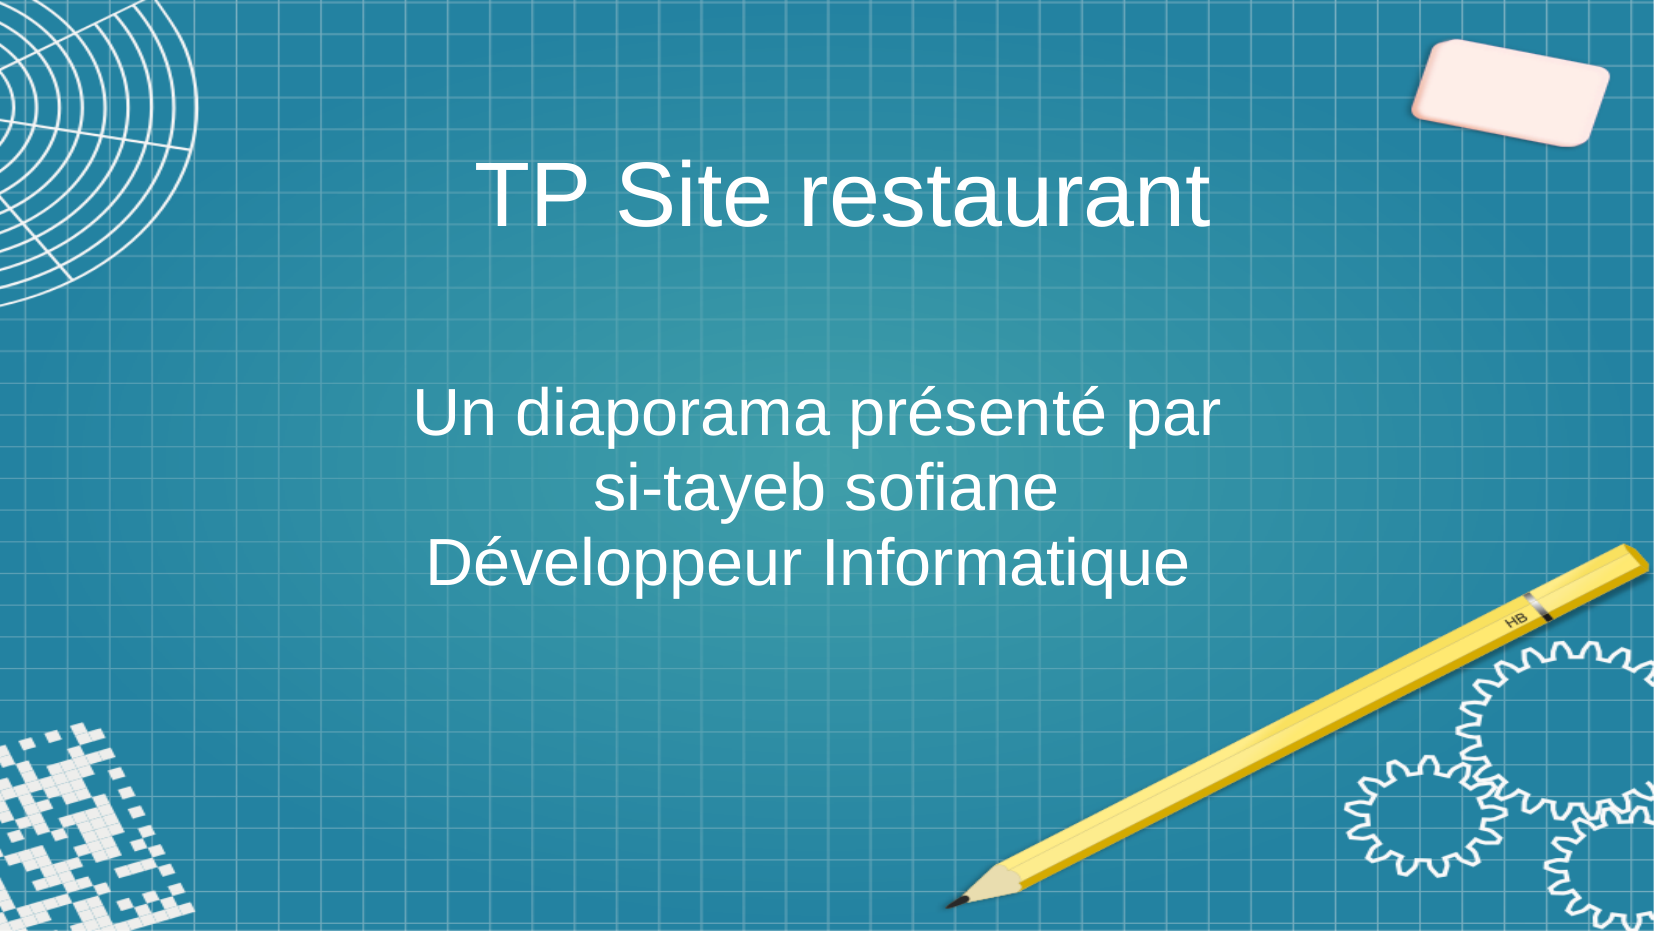

# TP Site restaurant
Un diaporama présenté par
si-tayeb sofiane
Développeur Informatique